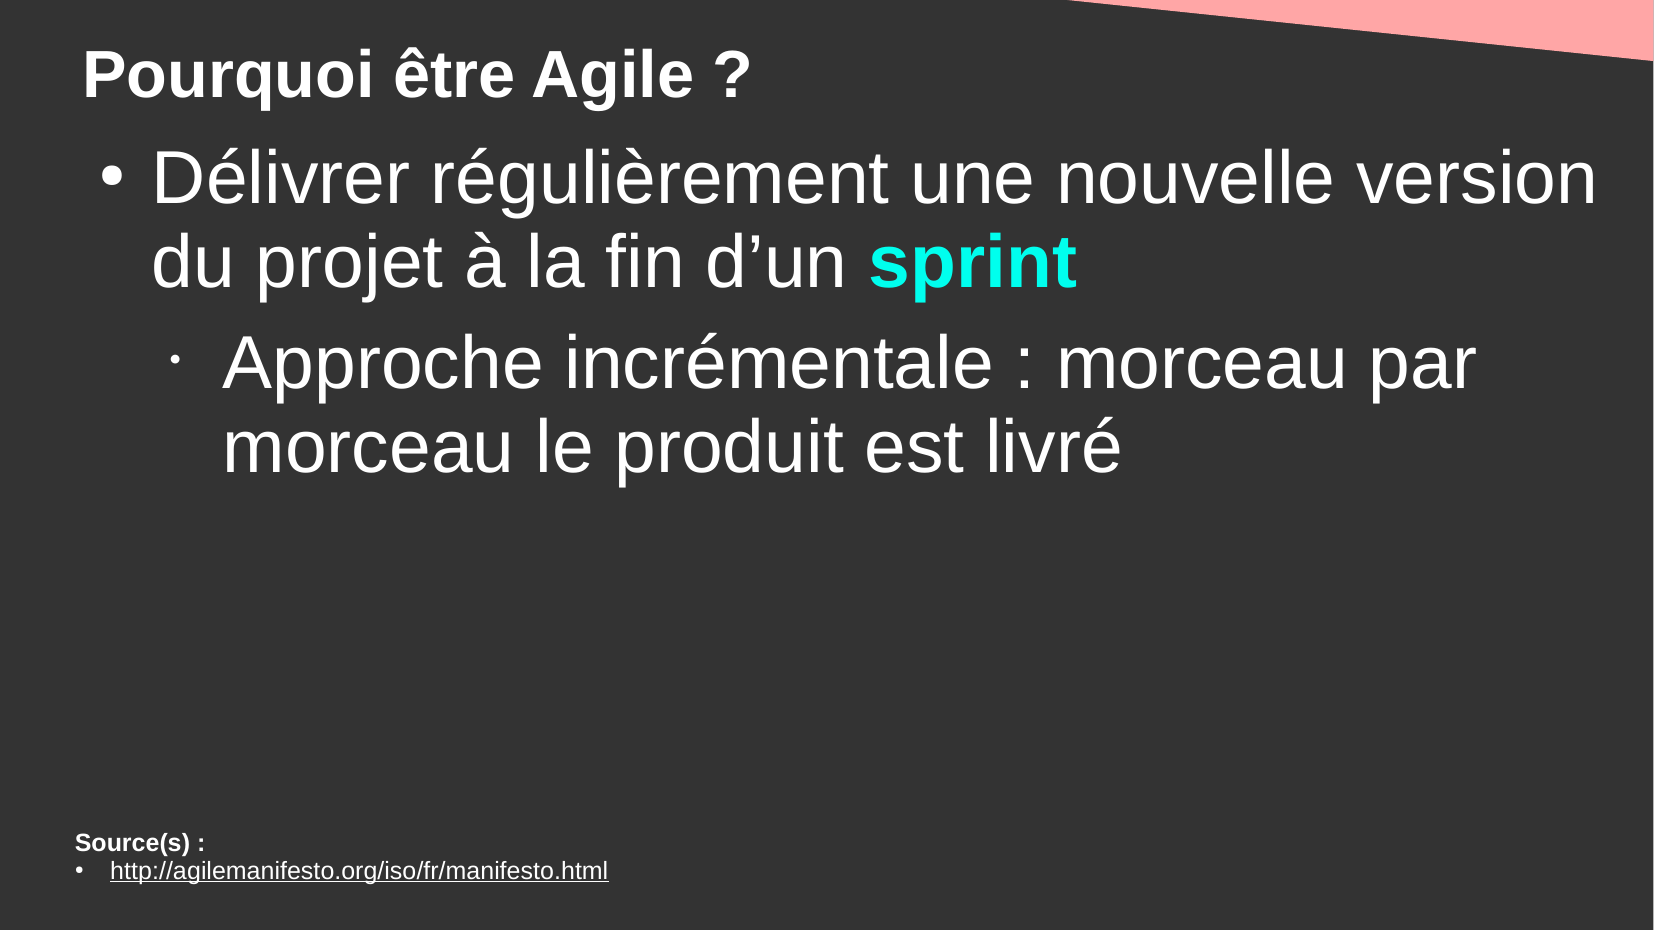

# Pourquoi être Agile ?
Délivrer régulièrement une nouvelle version du projet à la fin d’un sprint
Approche incrémentale : morceau par morceau le produit est livré
Source(s) :
http://agilemanifesto.org/iso/fr/manifesto.html